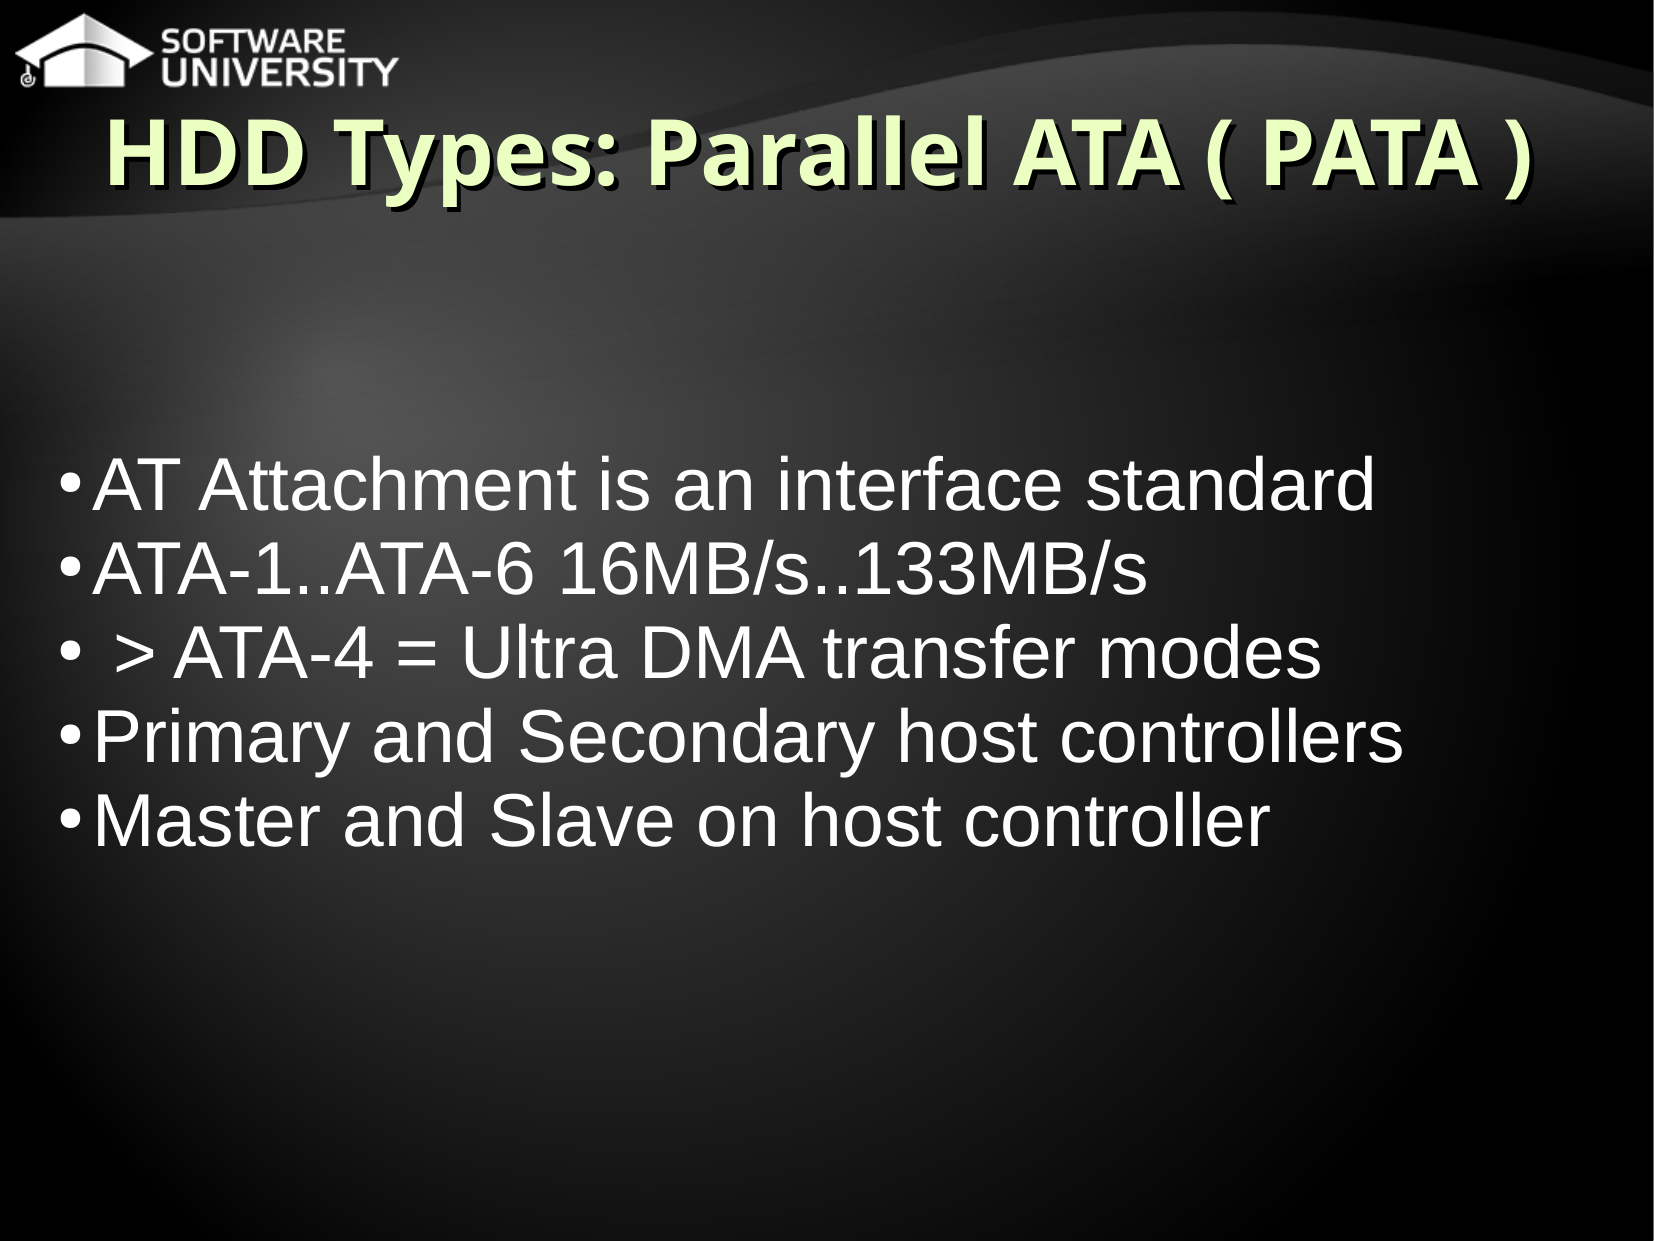

# HDD Types: Parallel ATA ( PATA )
AT Attachment is an interface standard
ATA-1..ATA-6 16MB/s..133MB/s
 > ATA-4 = Ultra DMA transfer modes
Primary and Secondary host controllers
Master and Slave on host controller